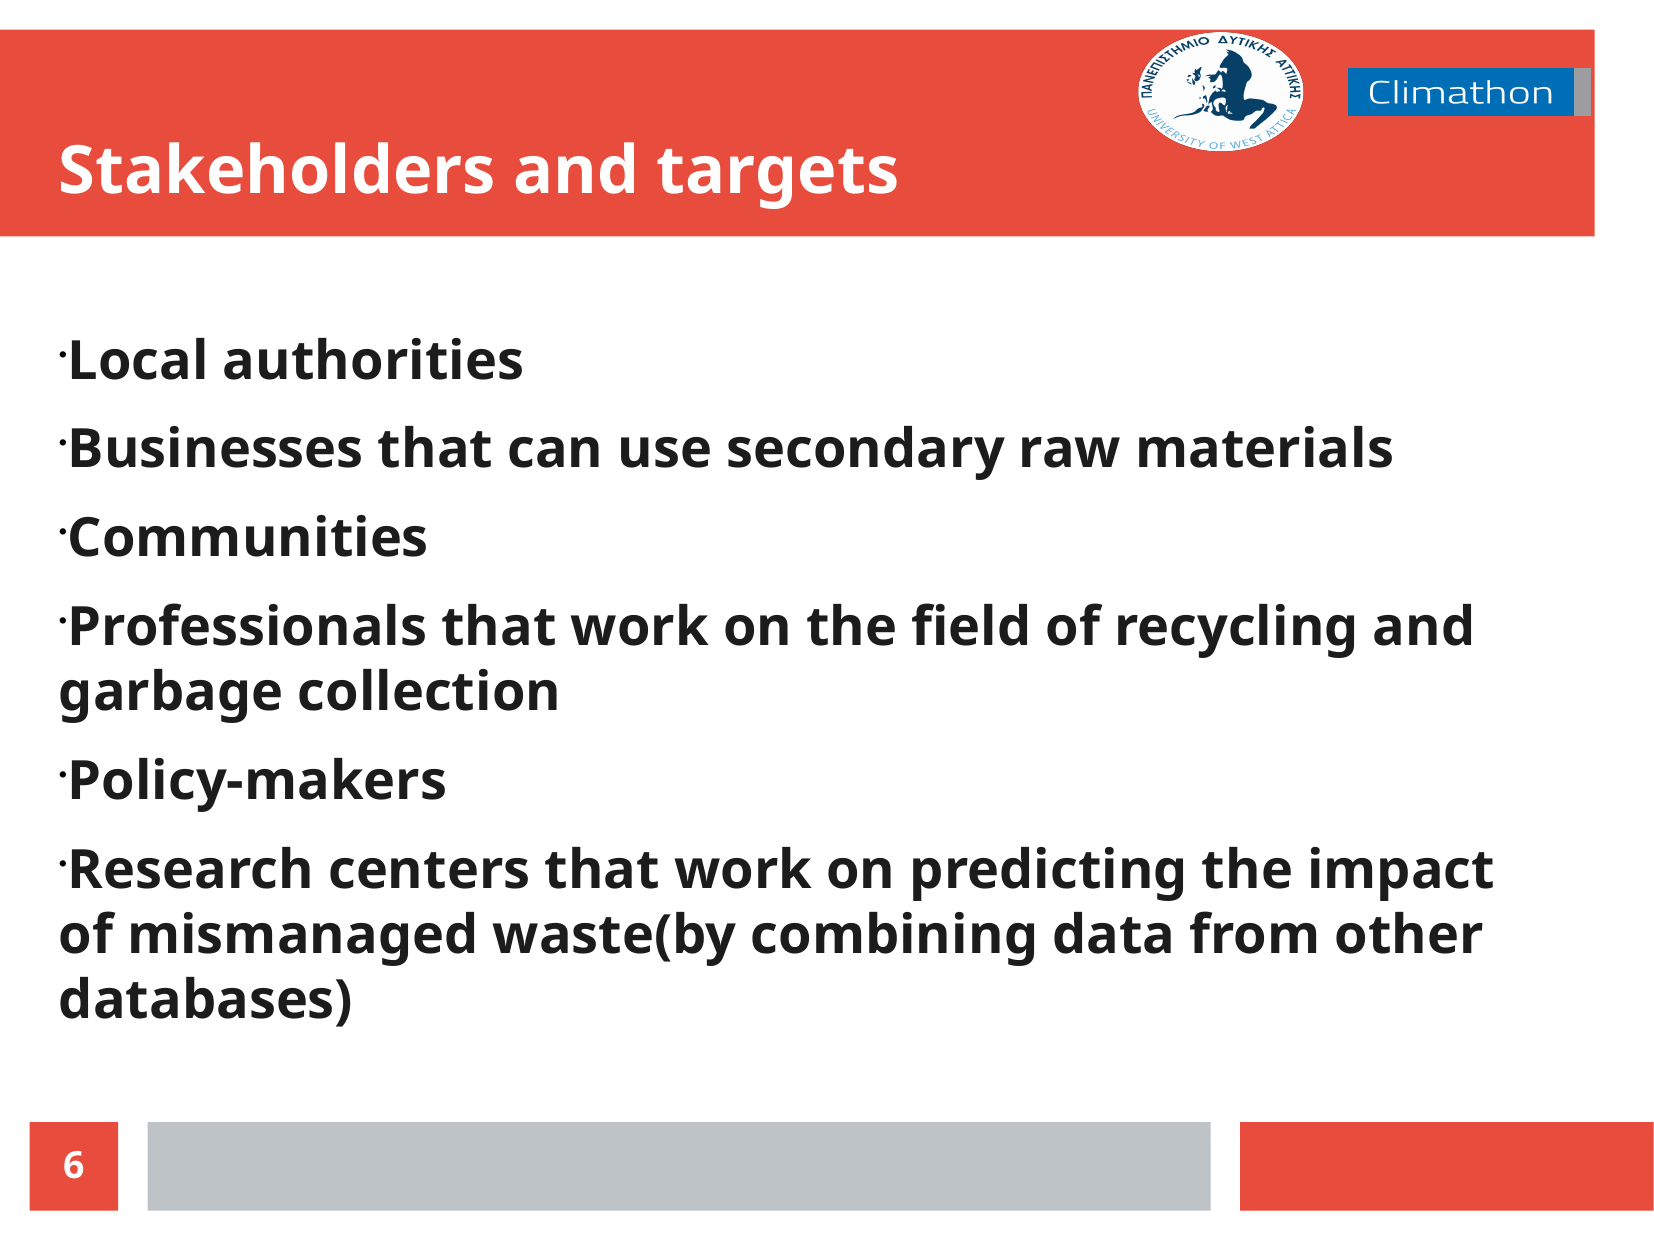

# Stakeholders and targets
Local authorities
Businesses that can use secondary raw materials
Communities
Professionals that work on the field of recycling and garbage collection
Policy-makers
Research centers that work on predicting the impact of mismanaged waste(by combining data from other databases)